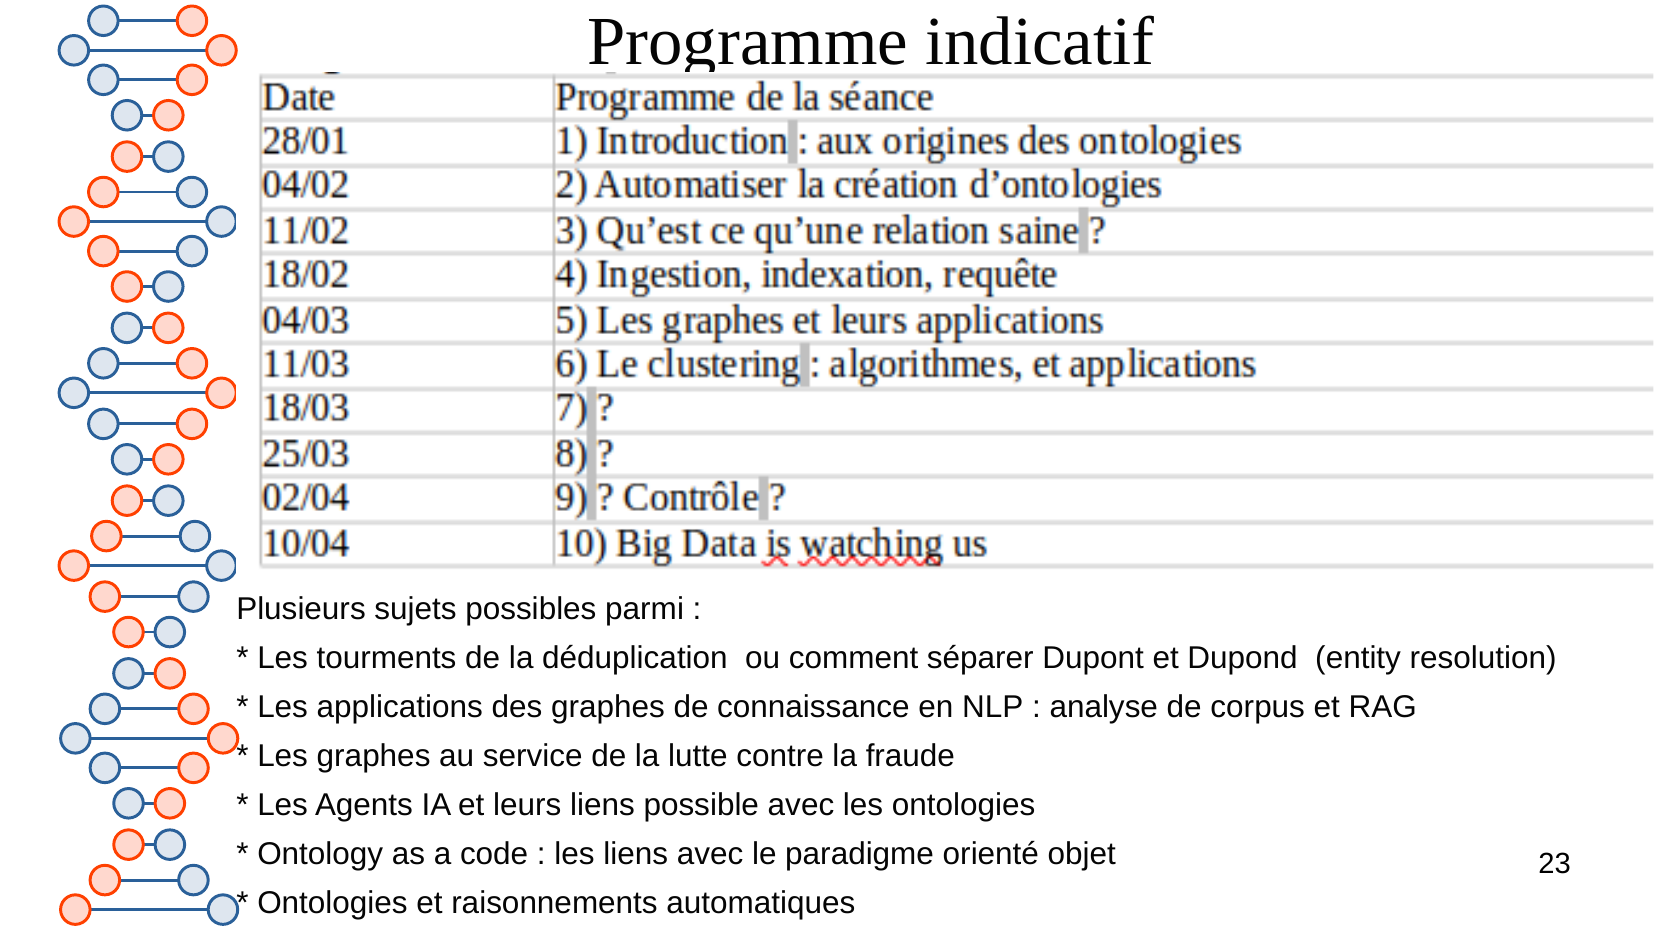

# Programme indicatif
Plusieurs sujets possibles parmi :
* Les tourments de la déduplication  ou comment séparer Dupont et Dupond  (entity resolution)
* Les applications des graphes de connaissance en NLP : analyse de corpus et RAG
* Les graphes au service de la lutte contre la fraude
* Les Agents IA et leurs liens possible avec les ontologies
* Ontology as a code : les liens avec le paradigme orienté objet
* Ontologies et raisonnements automatiques
23